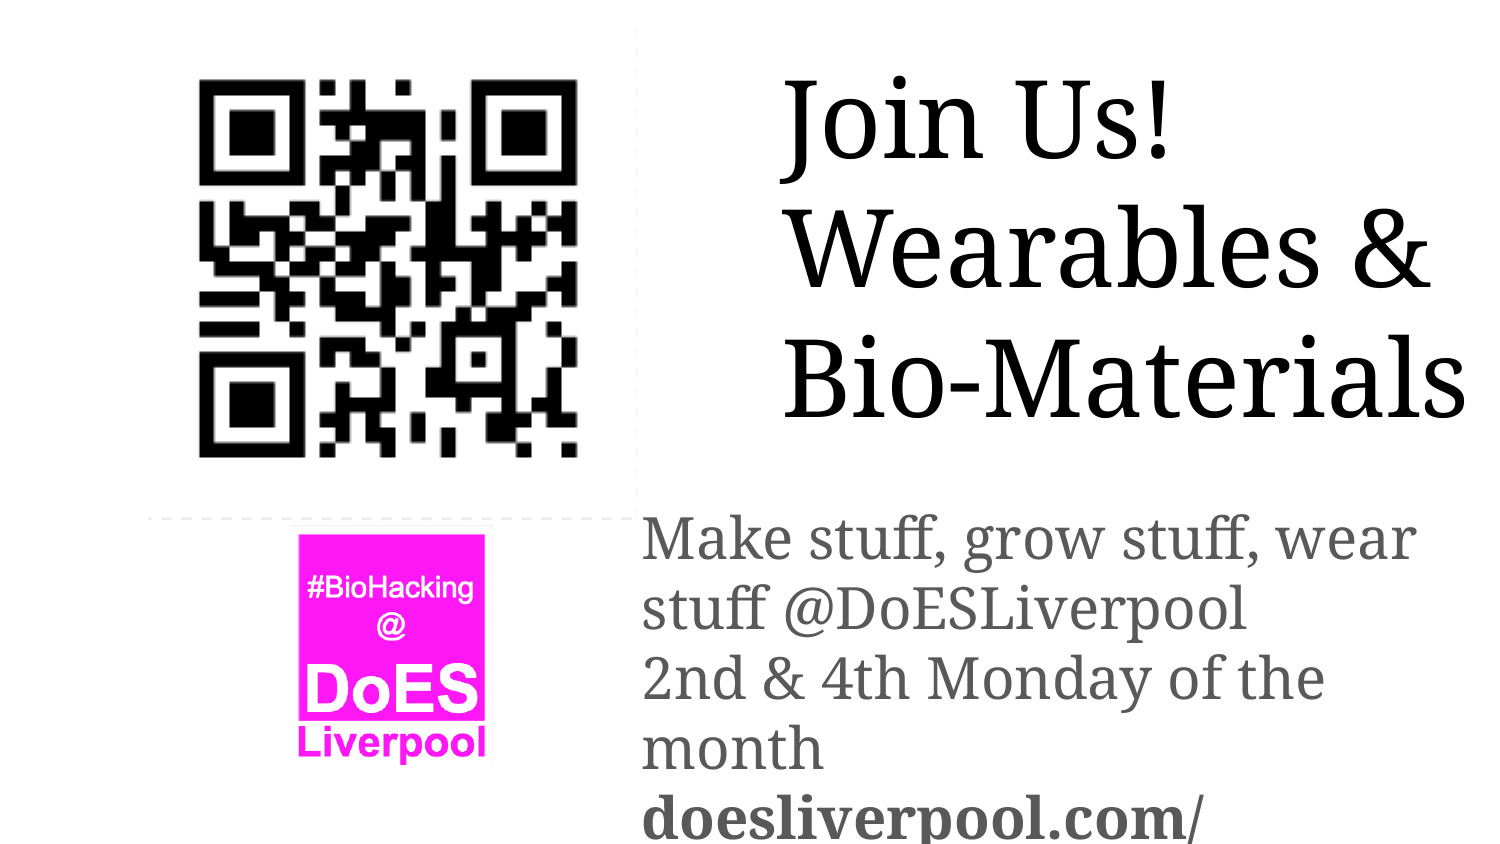

# Join Us! Wearables & Bio-Materials
Make stuff, grow stuff, wear stuff @DoESLiverpool
2nd & 4th Monday of the month
doesliverpool.com/calendar